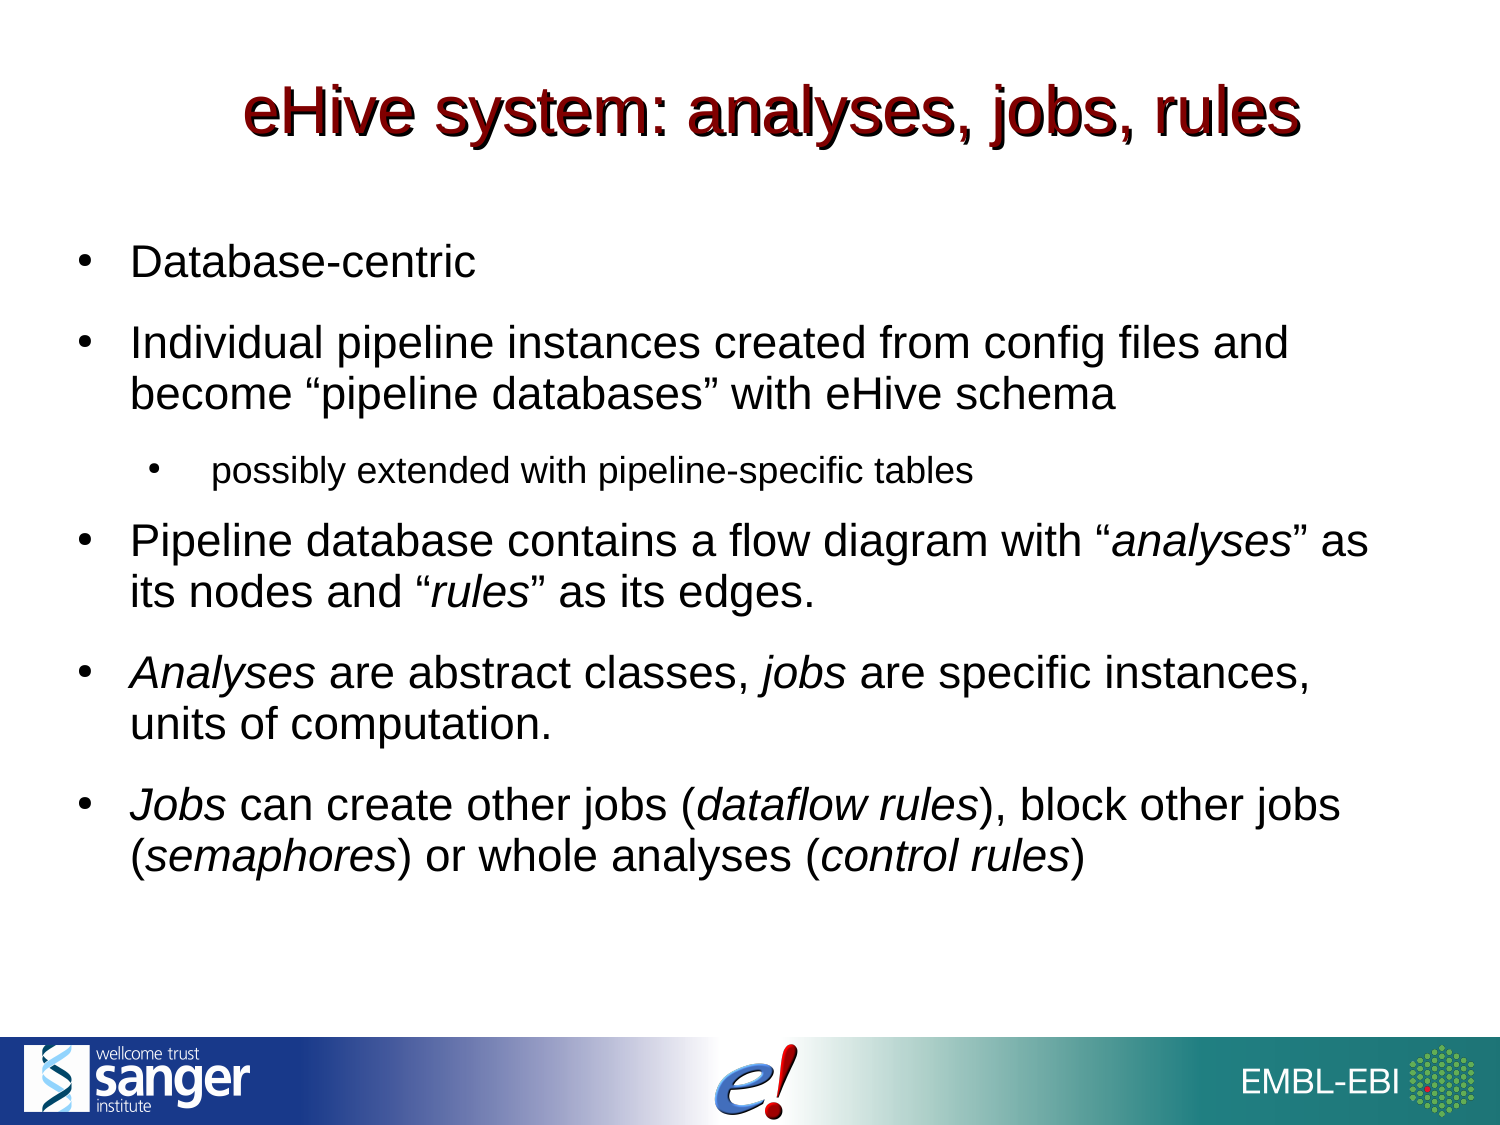

eHive system: analyses, jobs, rules
# Database-centric
Individual pipeline instances created from config files and become “pipeline databases” with eHive schema
 possibly extended with pipeline-specific tables
Pipeline database contains a flow diagram with “analyses” as its nodes and “rules” as its edges.
Analyses are abstract classes, jobs are specific instances, units of computation.
Jobs can create other jobs (dataflow rules), block other jobs (semaphores) or whole analyses (control rules)